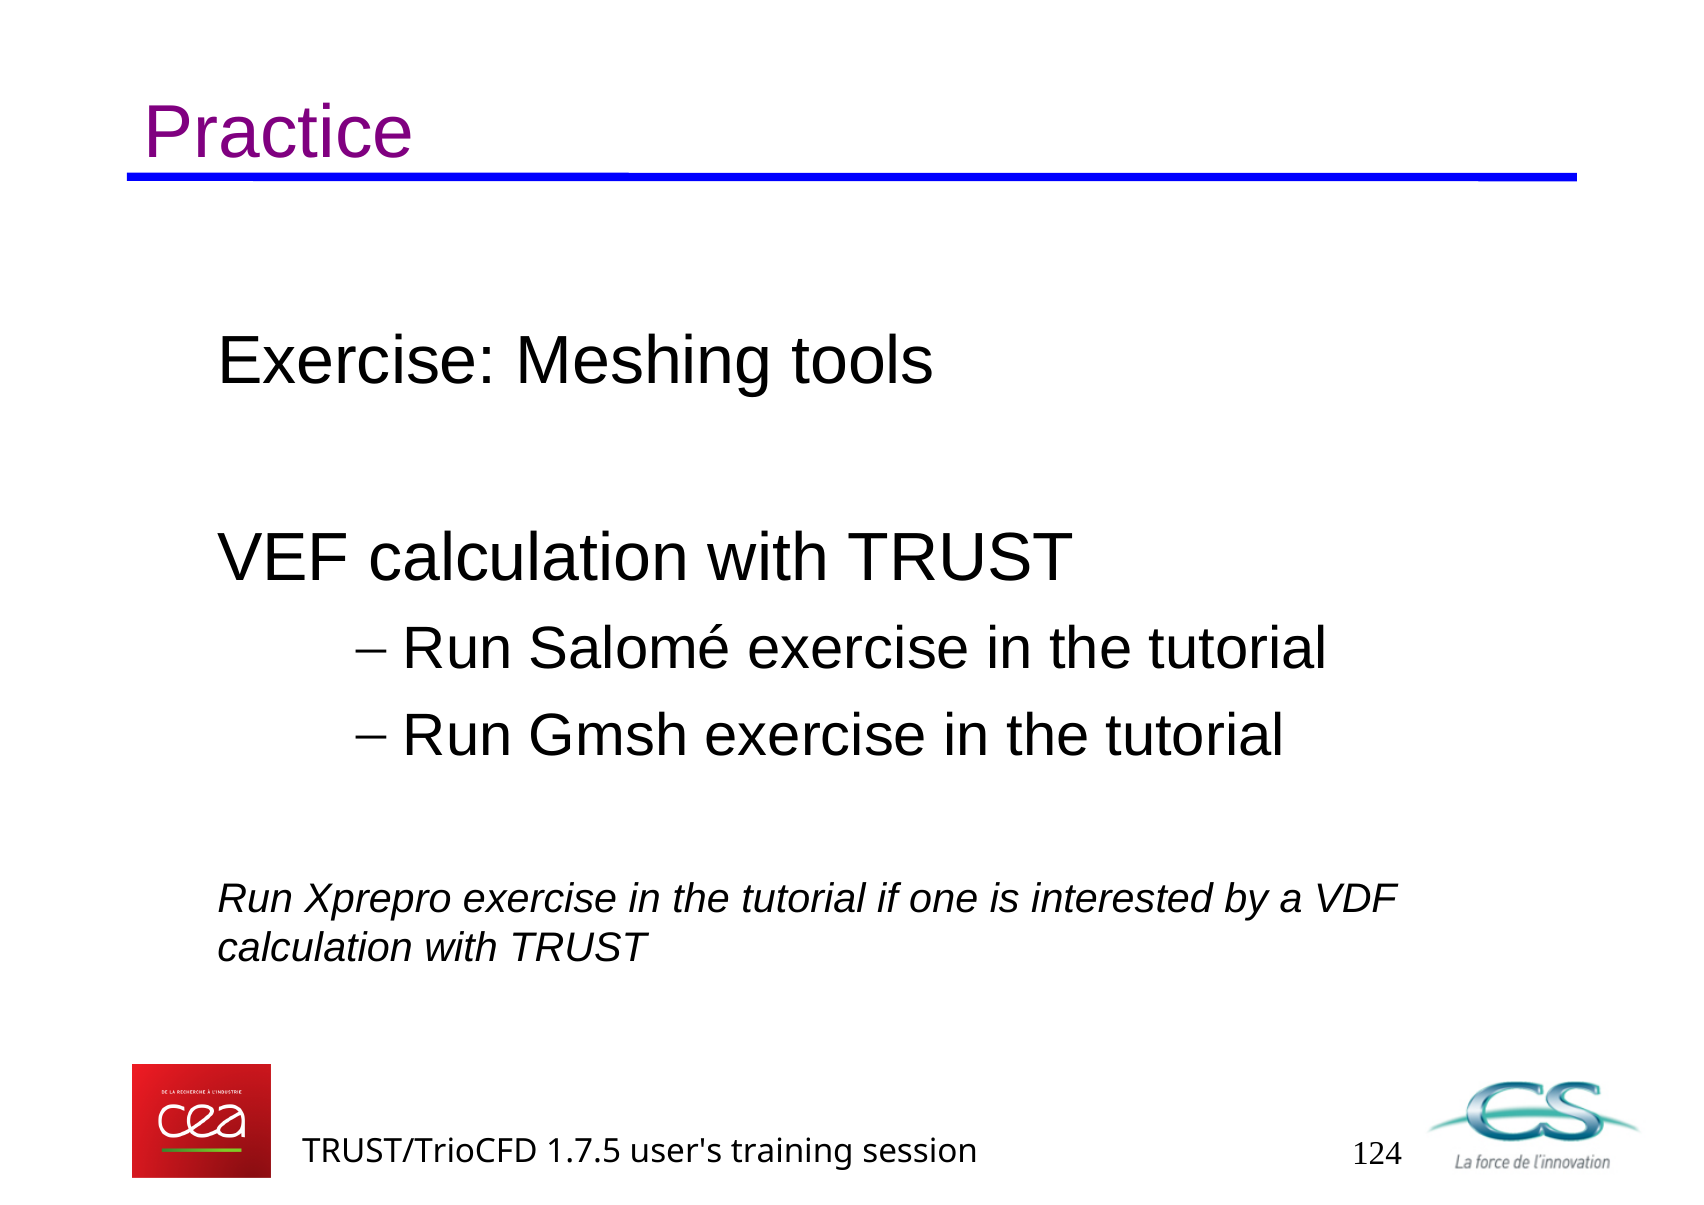

# Practice
Exercise: Meshing tools
VEF calculation with TRUST
Run Salomé exercise in the tutorial
Run Gmsh exercise in the tutorial
Run Xprepro exercise in the tutorial if one is interested by a VDF calculation with TRUST
TRUST/TrioCFD 1.7.5 user's training session
124